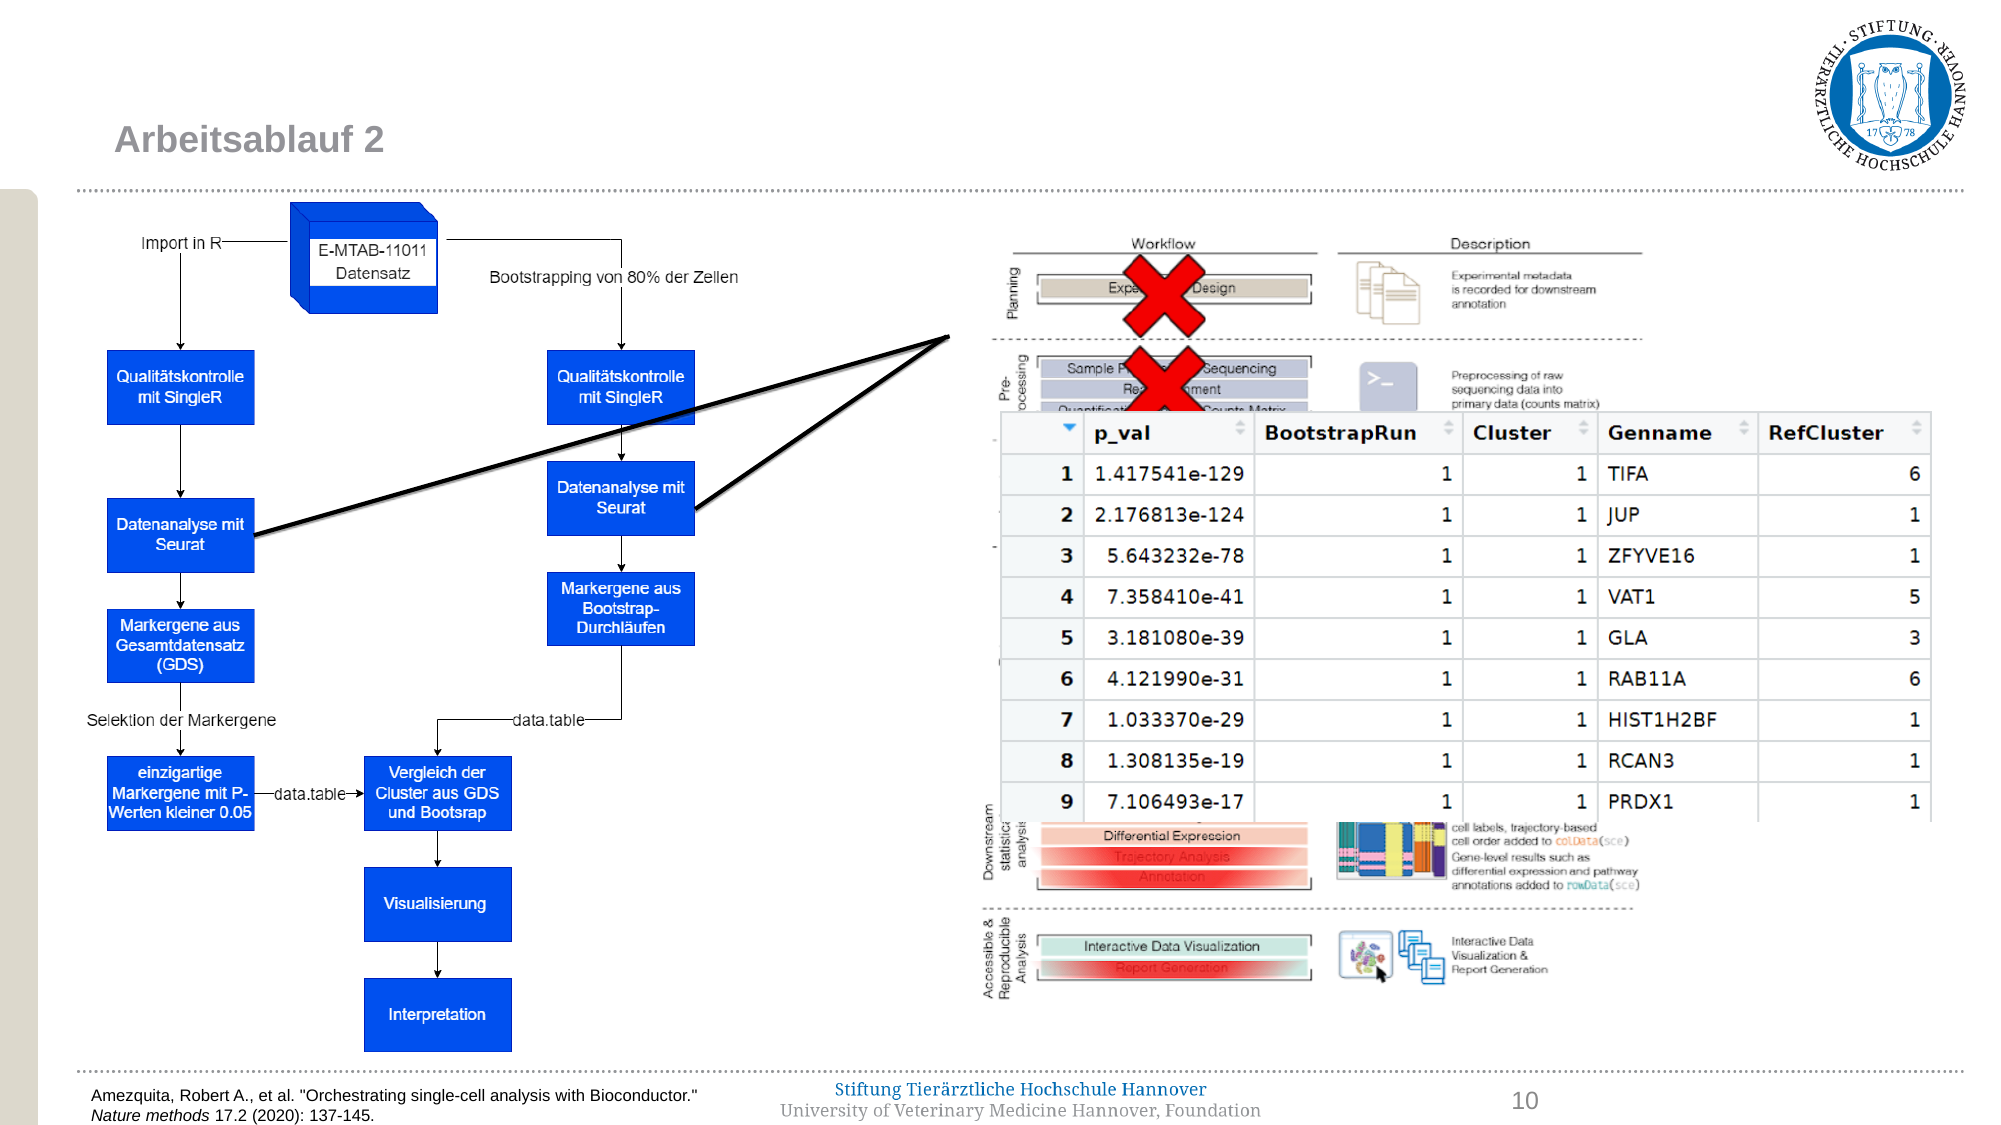

# Arbeitsablauf 2
Amezquita, Robert A., et al. "Orchestrating single-cell analysis with Bioconductor." ​
Nature methods 17.2 (2020): 137-145.